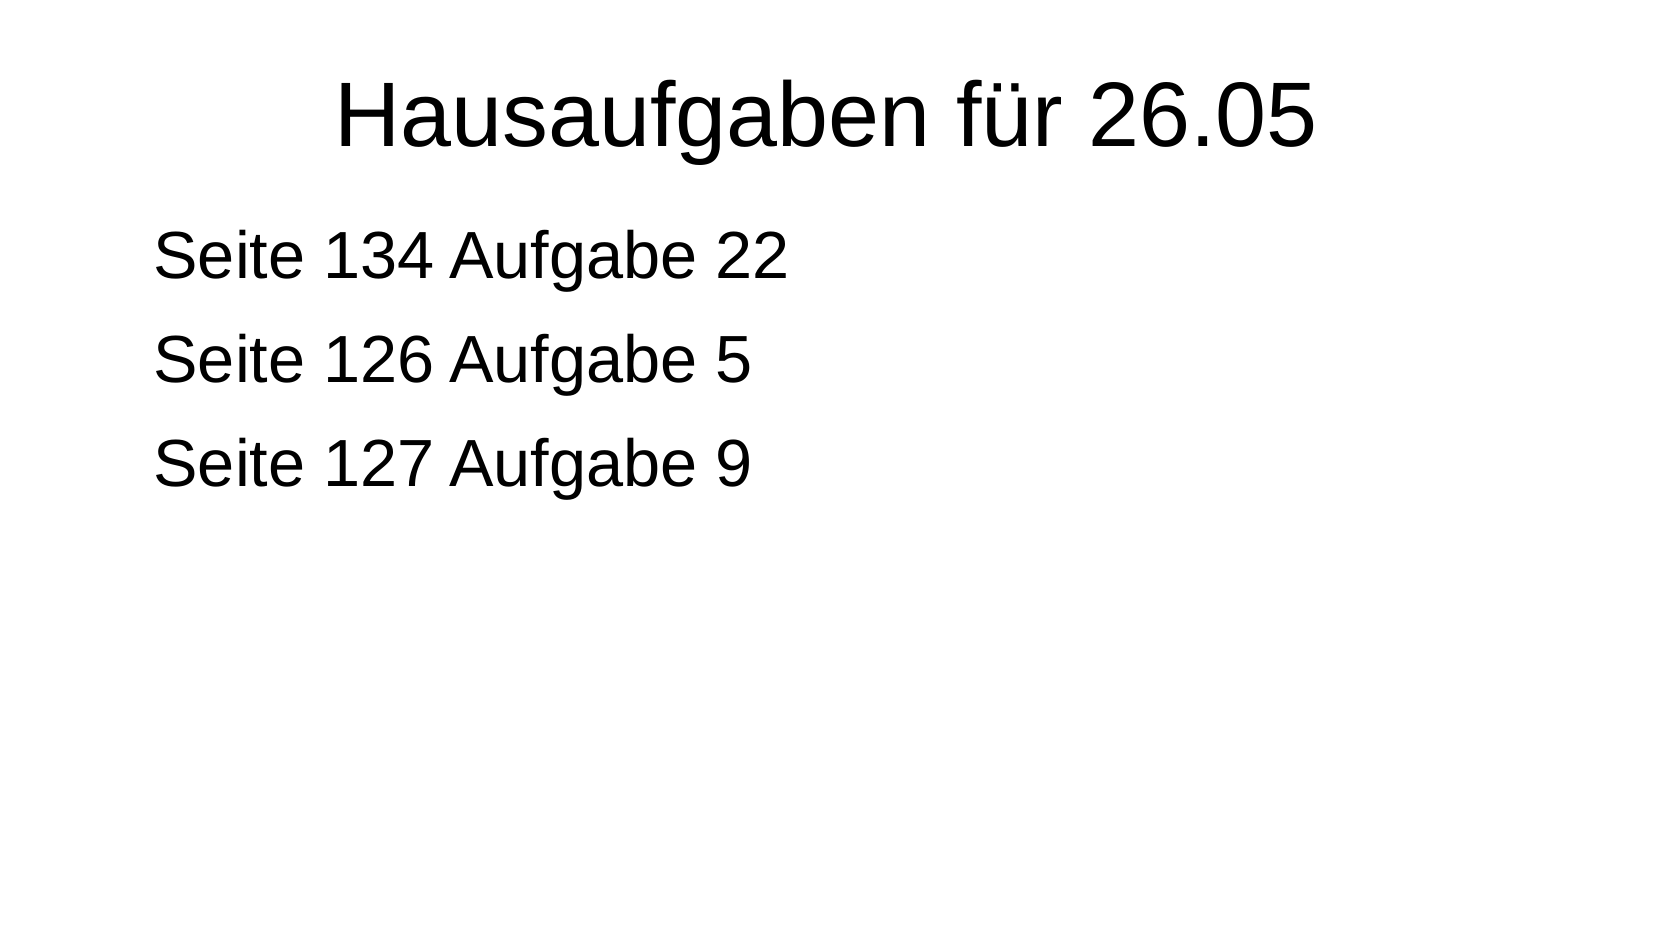

# Hausaufgaben für 26.05
Seite 134 Aufgabe 22
Seite 126 Aufgabe 5
Seite 127 Aufgabe 9